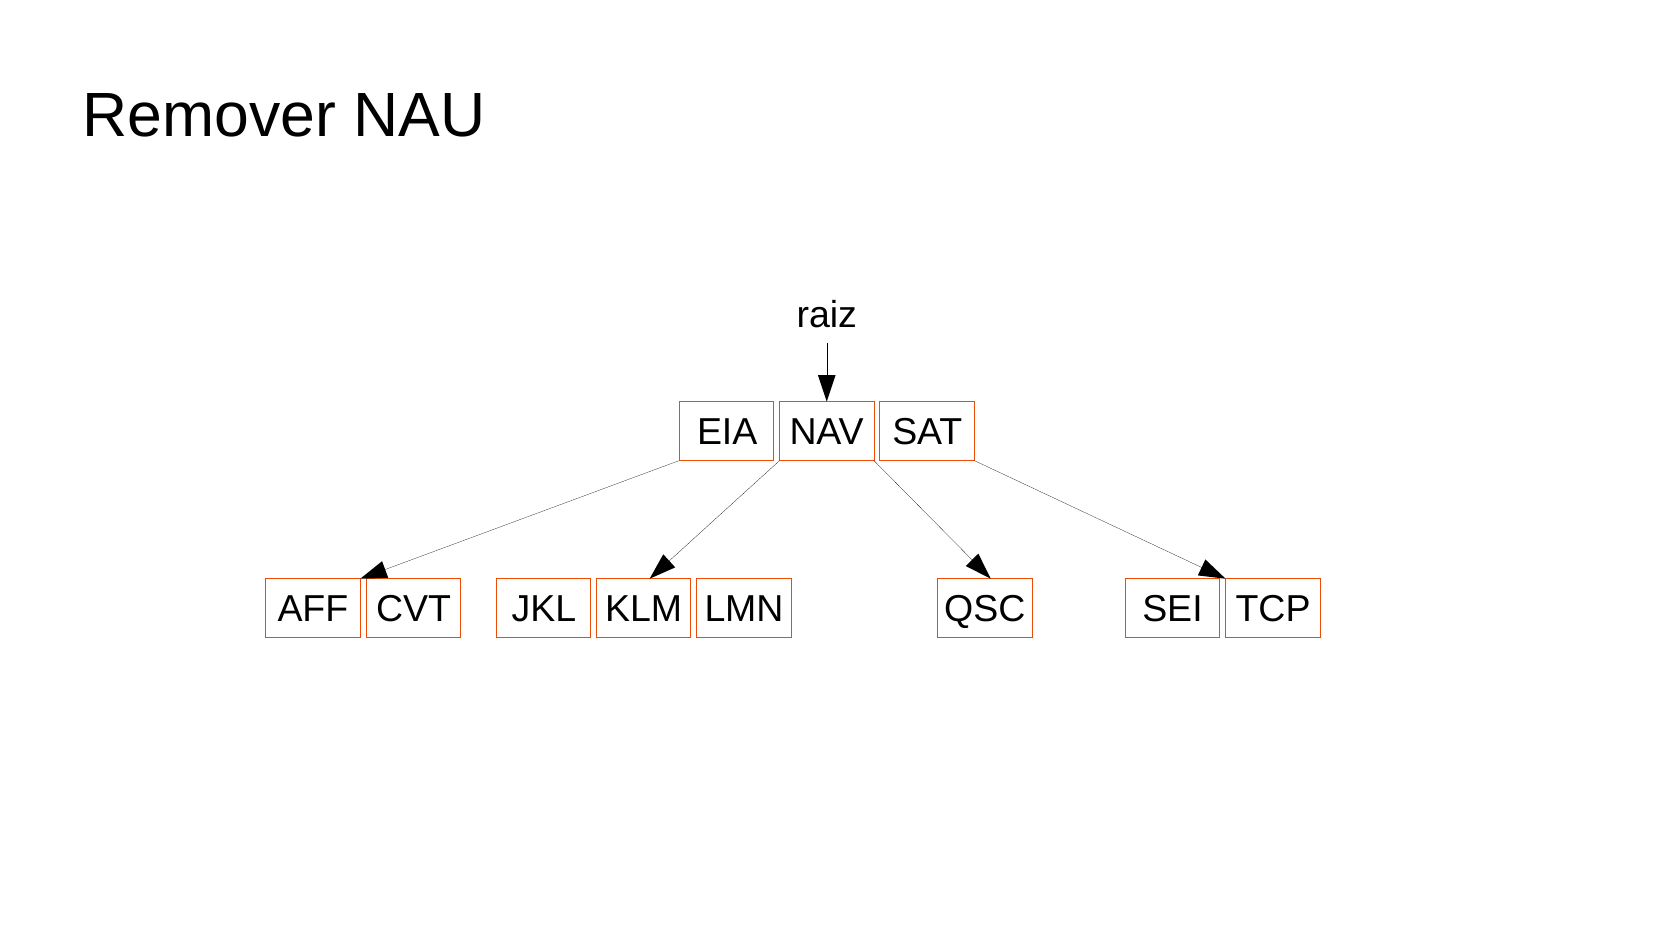

# Remover NAU
raiz
 EIA
NAV
 SAT
AFF
 CVT
 JKL
 KLM
LMN
QSC
 SEI
 TCP